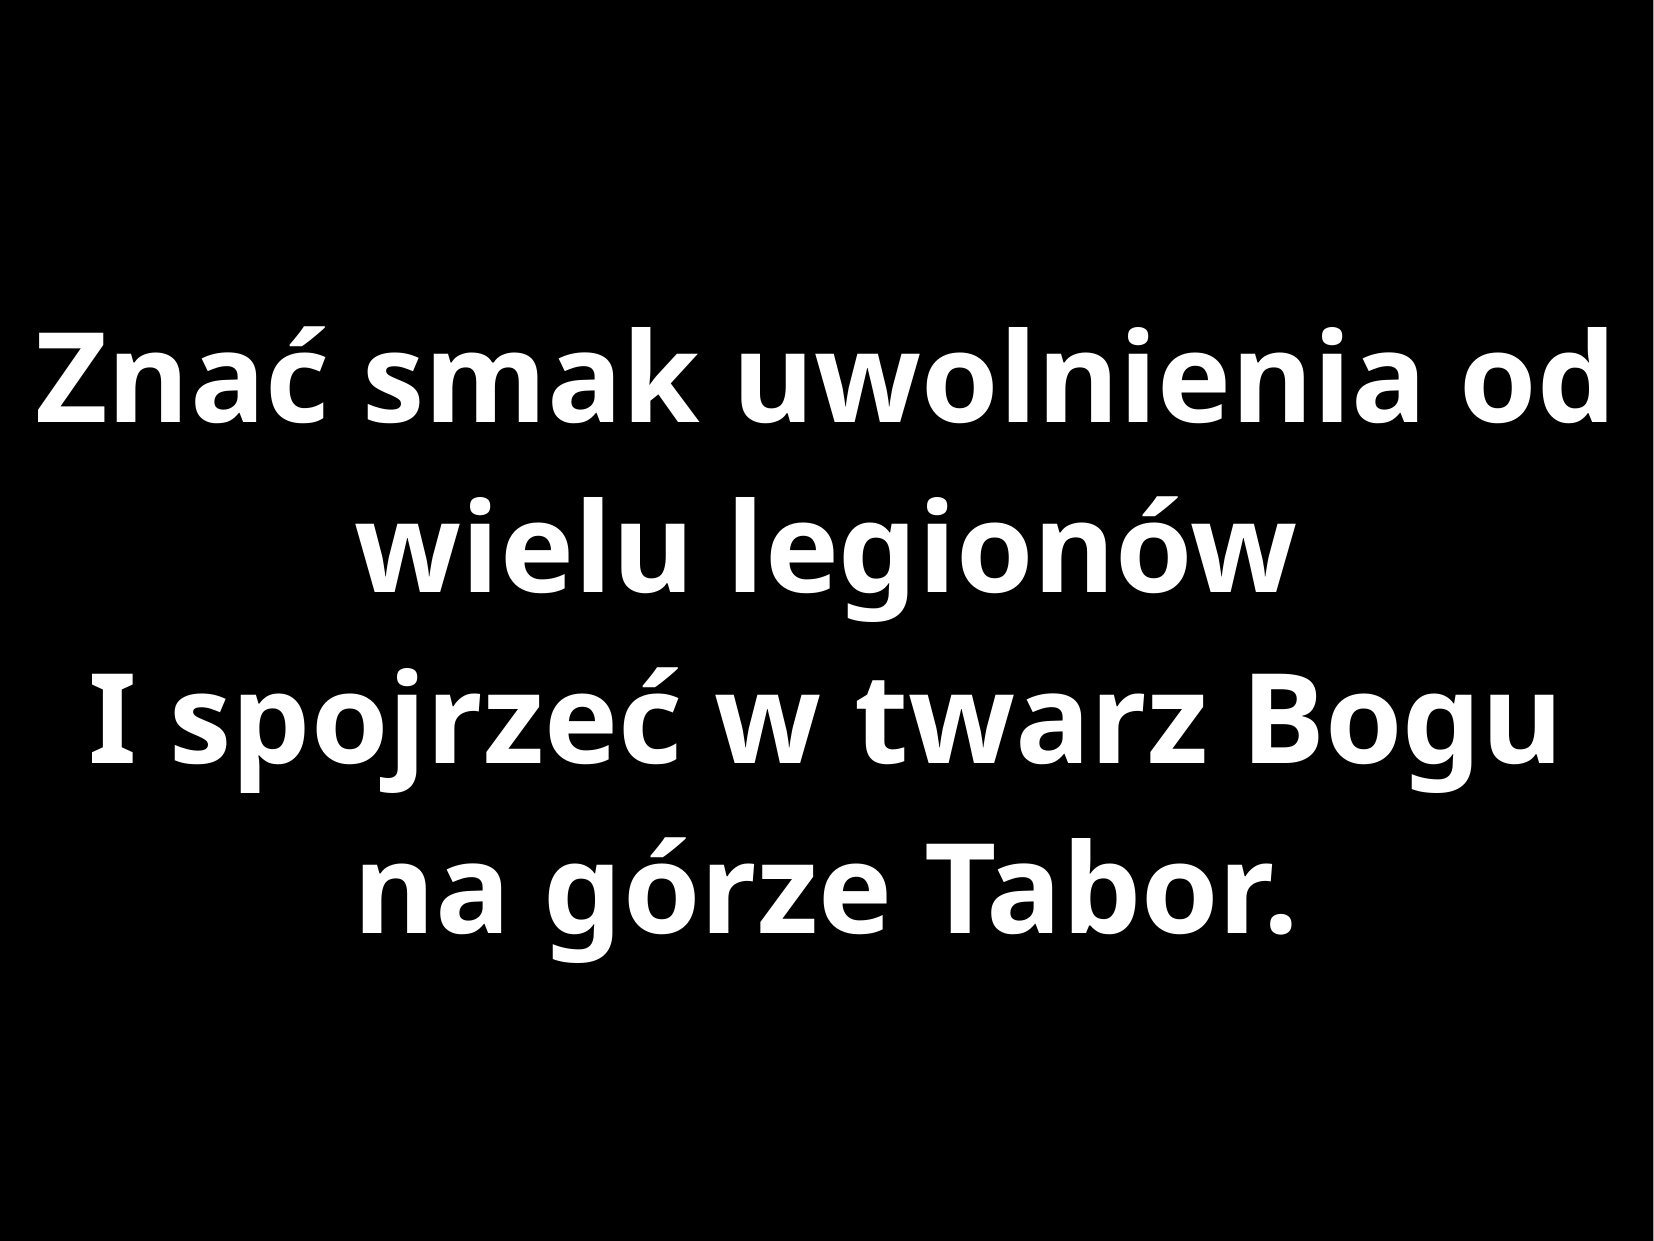

# Znać smak uwolnienia od wielu legionów I spojrzeć w twarz Bogu na górze Tabor.